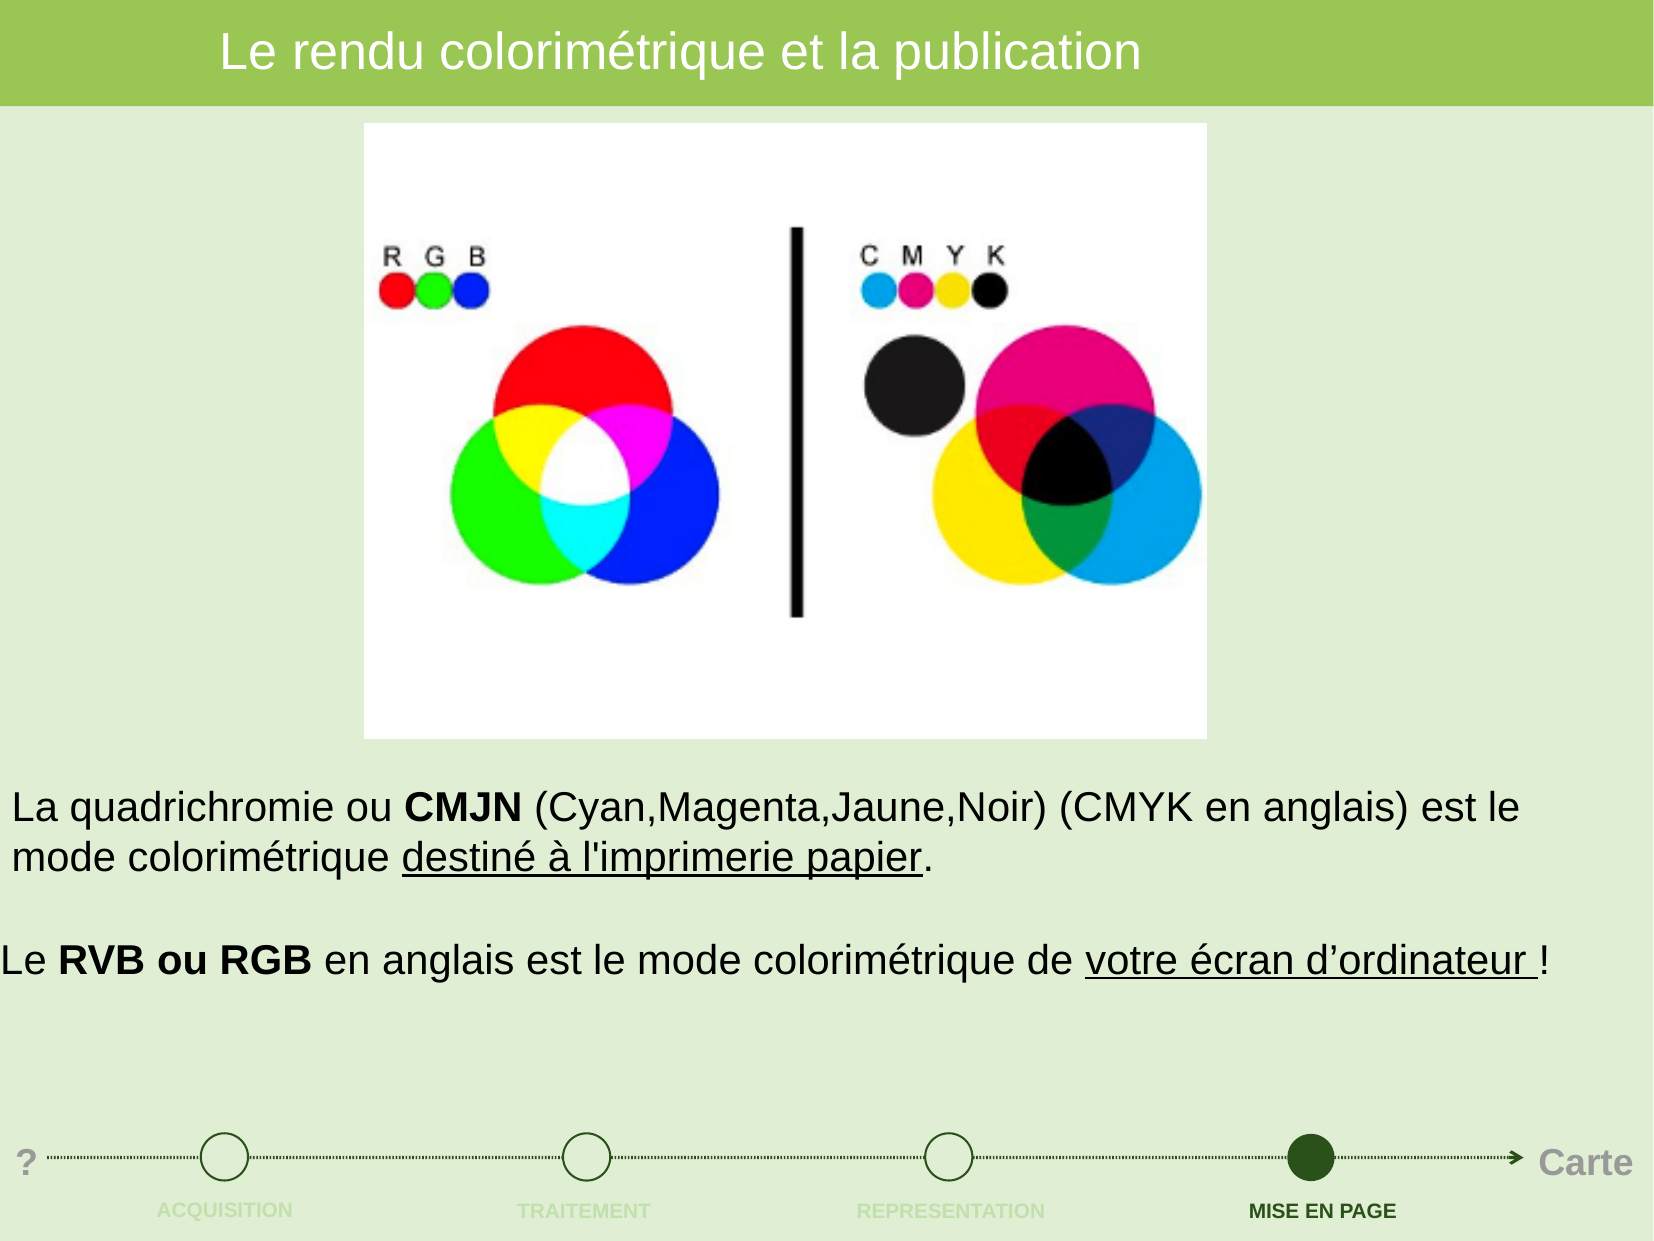

Le rendu colorimétrique et la publication
# La quadrichromie ou CMJN (Cyan,Magenta,Jaune,Noir) (CMYK en anglais) est le mode colorimétrique destiné à l'imprimerie papier.
Le RVB ou RGB en anglais est le mode colorimétrique de votre écran d’ordinateur !
?
Carte
ACQUISITION
TRAITEMENT
REPRESENTATION
MISE EN PAGE